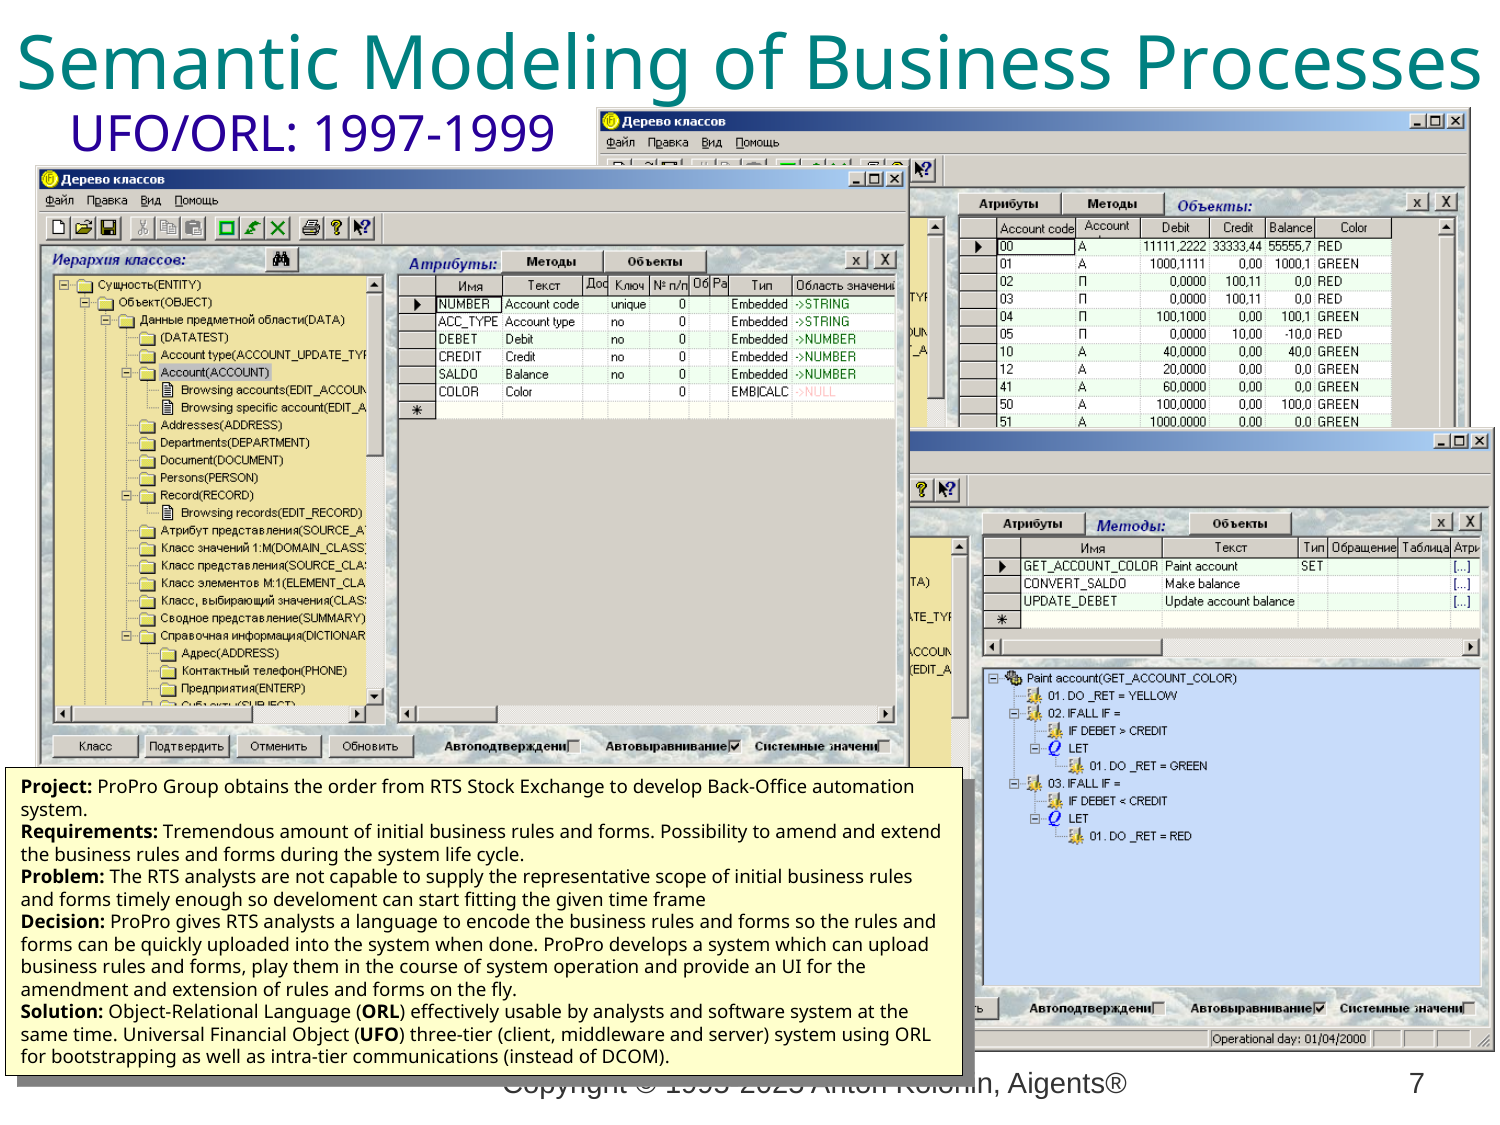

Semantic Modeling of Business Processes
UFO/ORL: 1997-1999
Project: ProPro Group obtains the order from RTS Stock Exchange to develop Back-Office automation system.
Requirements: Tremendous amount of initial business rules and forms. Possibility to amend and extend the business rules and forms during the system life cycle.
Problem: The RTS analysts are not capable to supply the representative scope of initial business rules and forms timely enough so develoment can start fitting the given time frame
Decision: ProPro gives RTS analysts a language to encode the business rules and forms so the rules and forms can be quickly uploaded into the system when done. ProPro develops a system which can upload business rules and forms, play them in the course of system operation and provide an UI for the amendment and extension of rules and forms on the fly.
Solution: Object-Relational Language (ORL) effectively usable by analysts and software system at the same time. Universal Financial Object (UFO) three-tier (client, middleware and server) system using ORL for bootstrapping as well as intra-tier communications (instead of DCOM).
Copyright © 1995-2025 Anton Kolonin, Aigents®
7